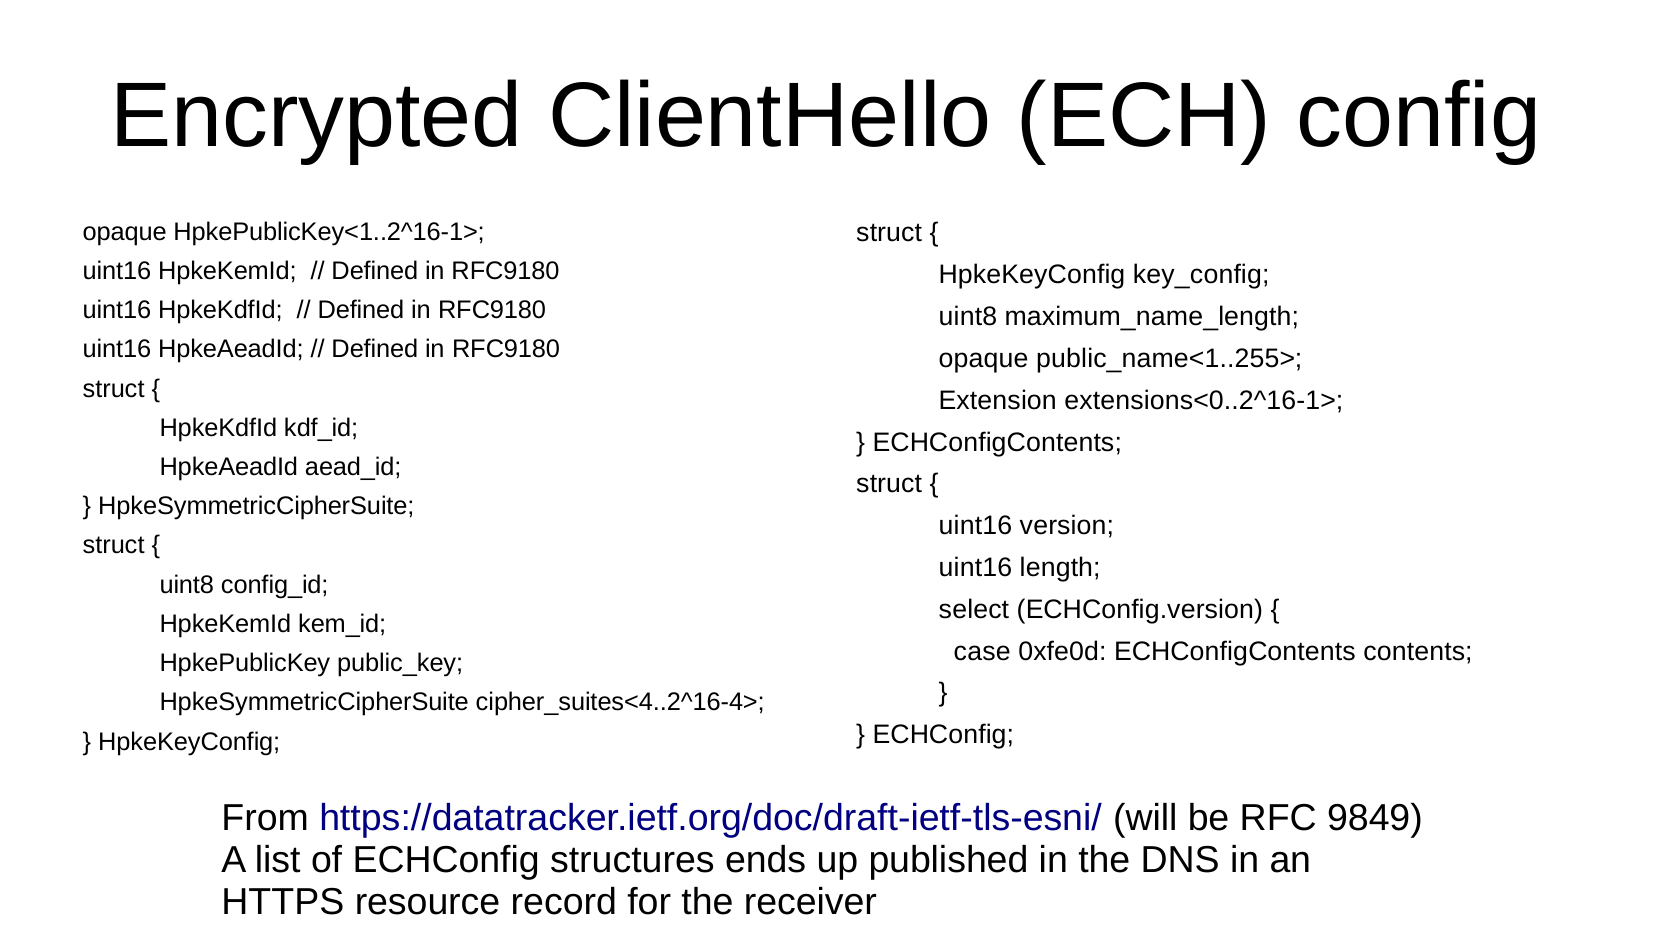

# Encrypted ClientHello (ECH) config
opaque HpkePublicKey<1..2^16-1>;
uint16 HpkeKemId; // Defined in RFC9180
uint16 HpkeKdfId; // Defined in RFC9180
uint16 HpkeAeadId; // Defined in RFC9180
struct {
 HpkeKdfId kdf_id;
 HpkeAeadId aead_id;
} HpkeSymmetricCipherSuite;
struct {
 uint8 config_id;
 HpkeKemId kem_id;
 HpkePublicKey public_key;
 HpkeSymmetricCipherSuite cipher_suites<4..2^16-4>;
} HpkeKeyConfig;
struct {
 HpkeKeyConfig key_config;
 uint8 maximum_name_length;
 opaque public_name<1..255>;
 Extension extensions<0..2^16-1>;
} ECHConfigContents;
struct {
 uint16 version;
 uint16 length;
 select (ECHConfig.version) {
 case 0xfe0d: ECHConfigContents contents;
 }
} ECHConfig;
From https://datatracker.ietf.org/doc/draft-ietf-tls-esni/ (will be RFC 9849)
A list of ECHConfig structures ends up published in the DNS in an HTTPS resource record for the receiver